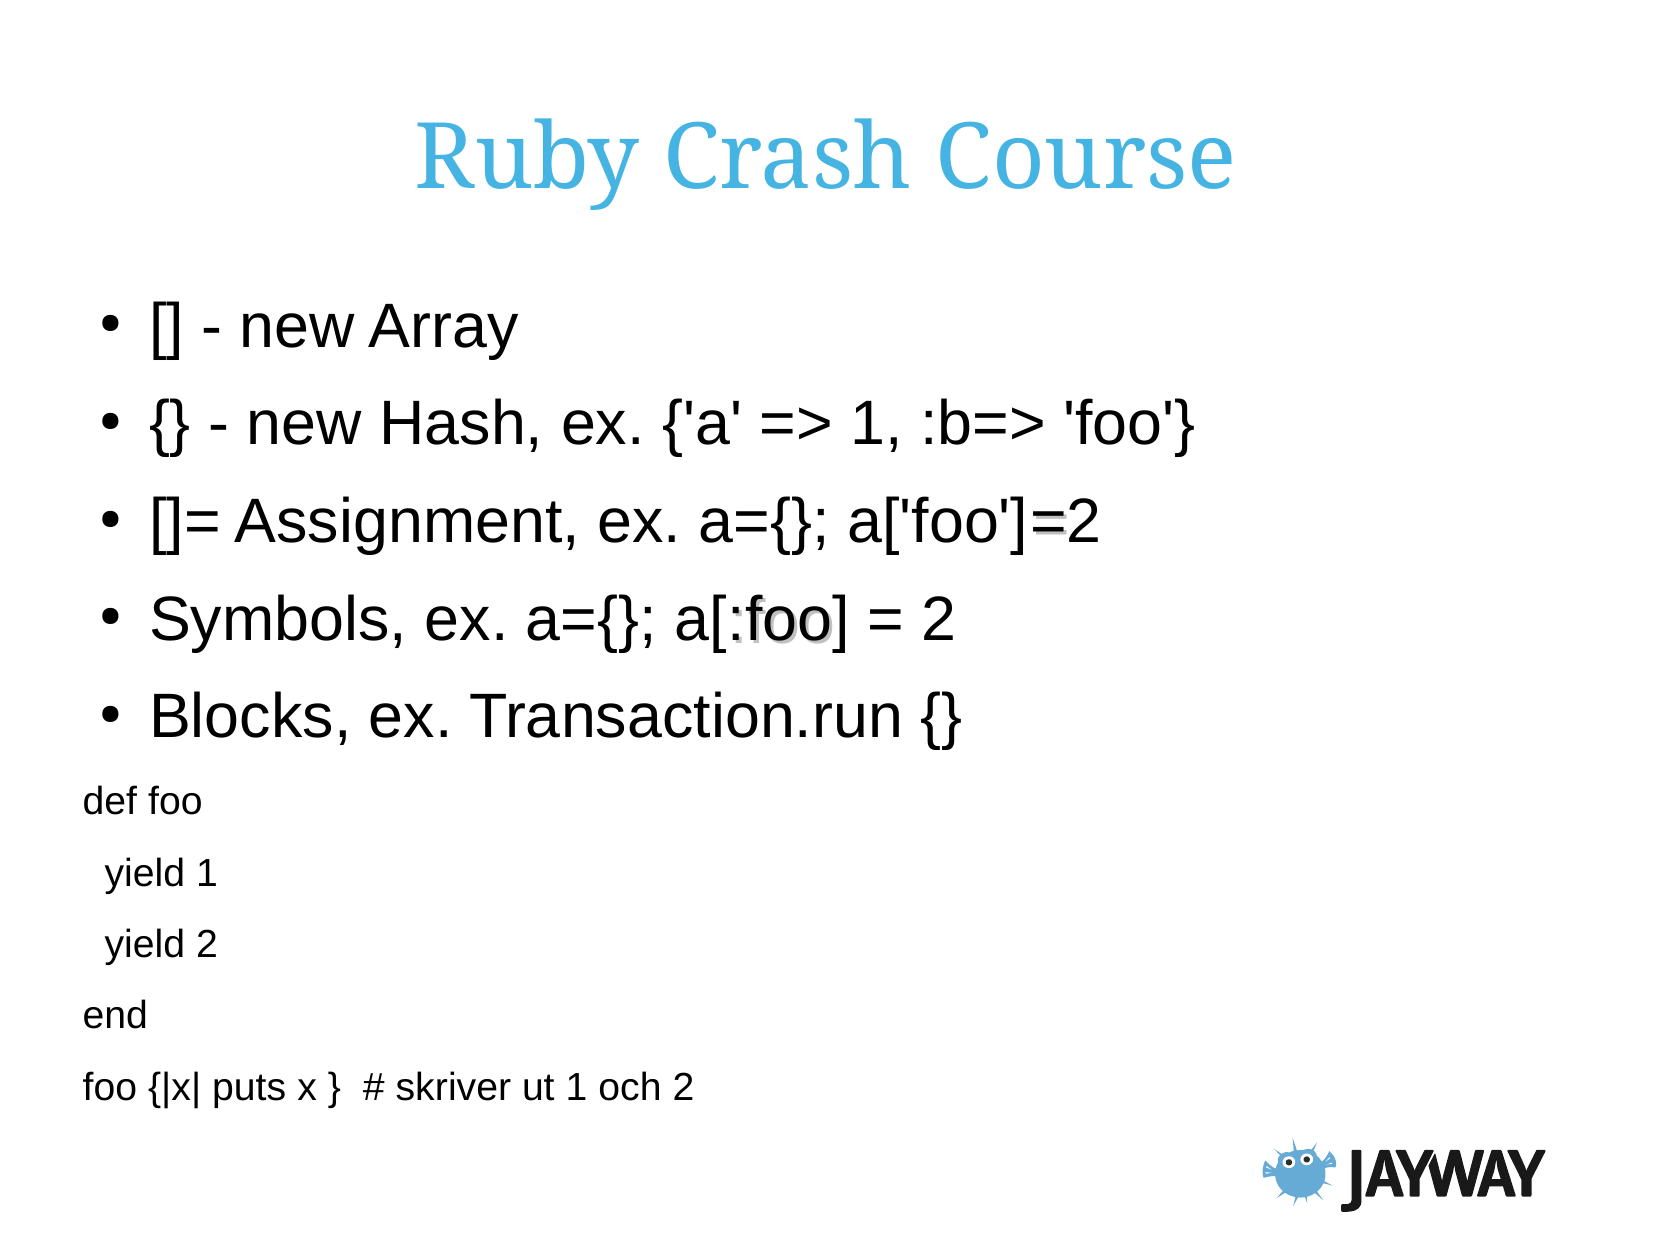

# Ruby Crash Course
[] - new Array
{} - new Hash, ex. {'a' => 1, :b=> 'foo'}
[]= Assignment, ex. a={}; a['foo']=2
Symbols, ex. a={}; a[:foo] = 2
Blocks, ex. Transaction.run {}
def foo
 yield 1
 yield 2
end
foo {|x| puts x } # skriver ut 1 och 2